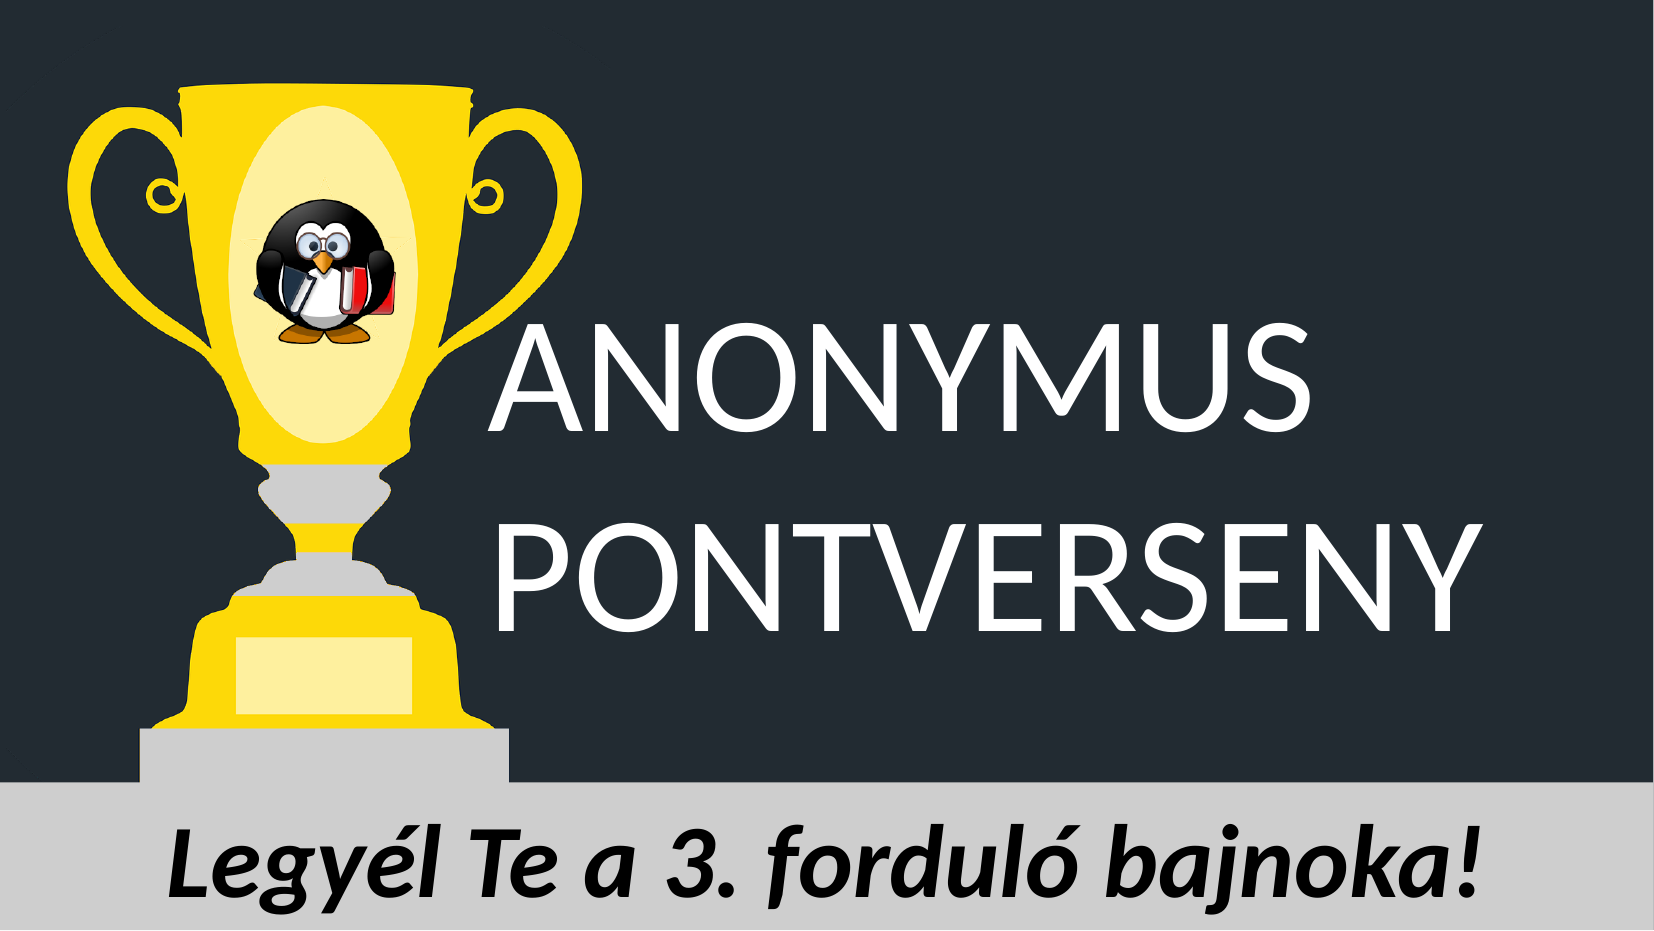

# Anonymus Pontverseny
Legyél Te a 3. forduló bajnoka!